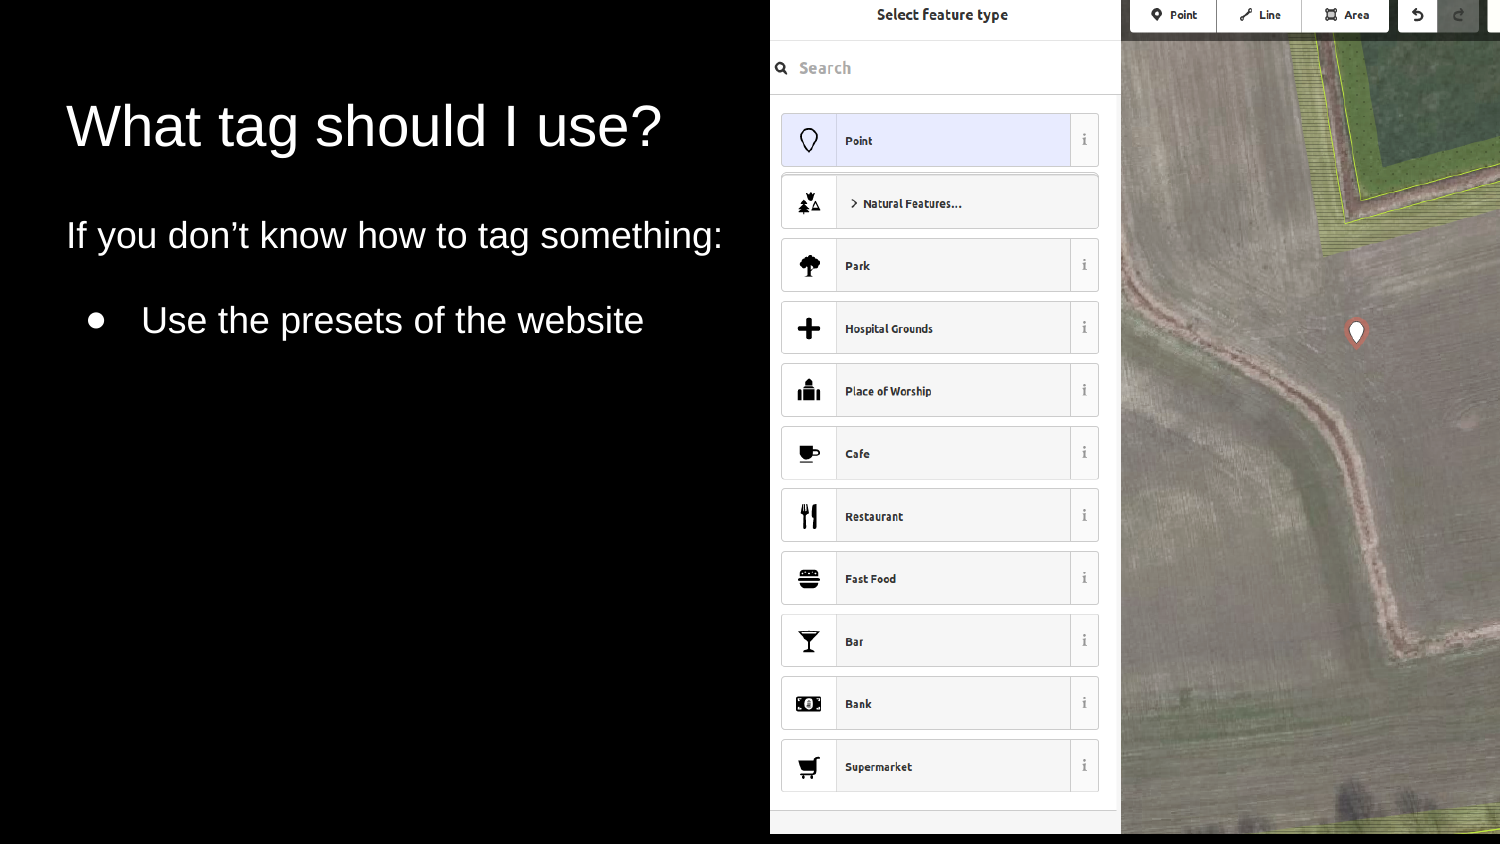

# What tag should I use?
If you don’t know how to tag something:
Use the presets of the website